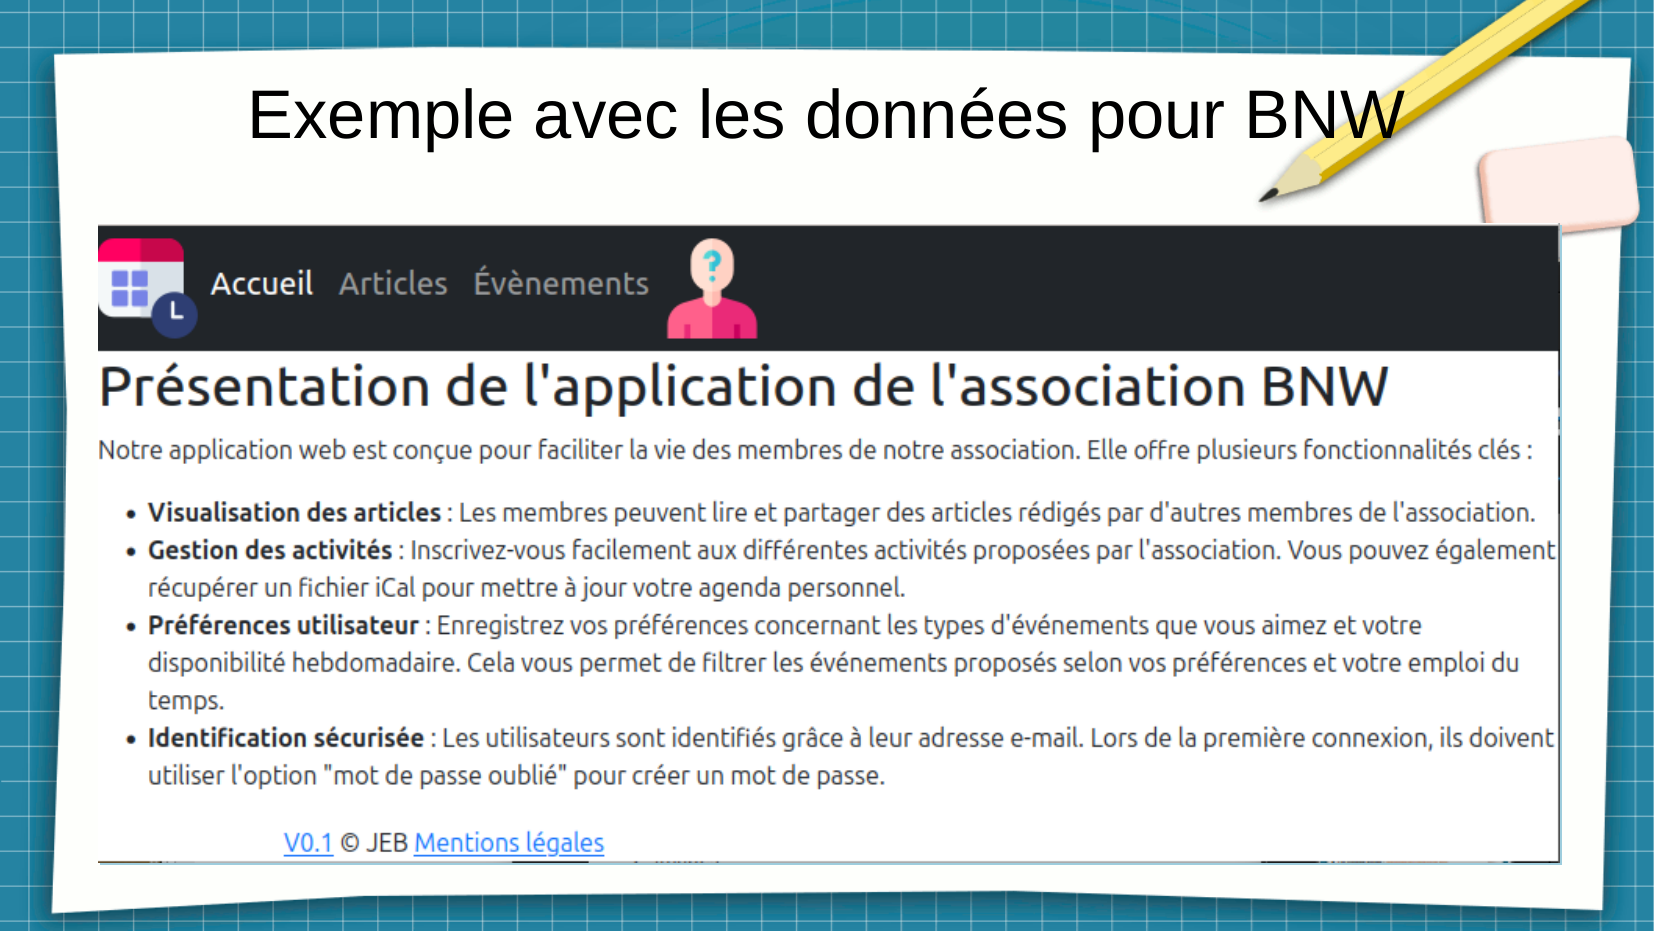

# Exemple avec les données pour BNW